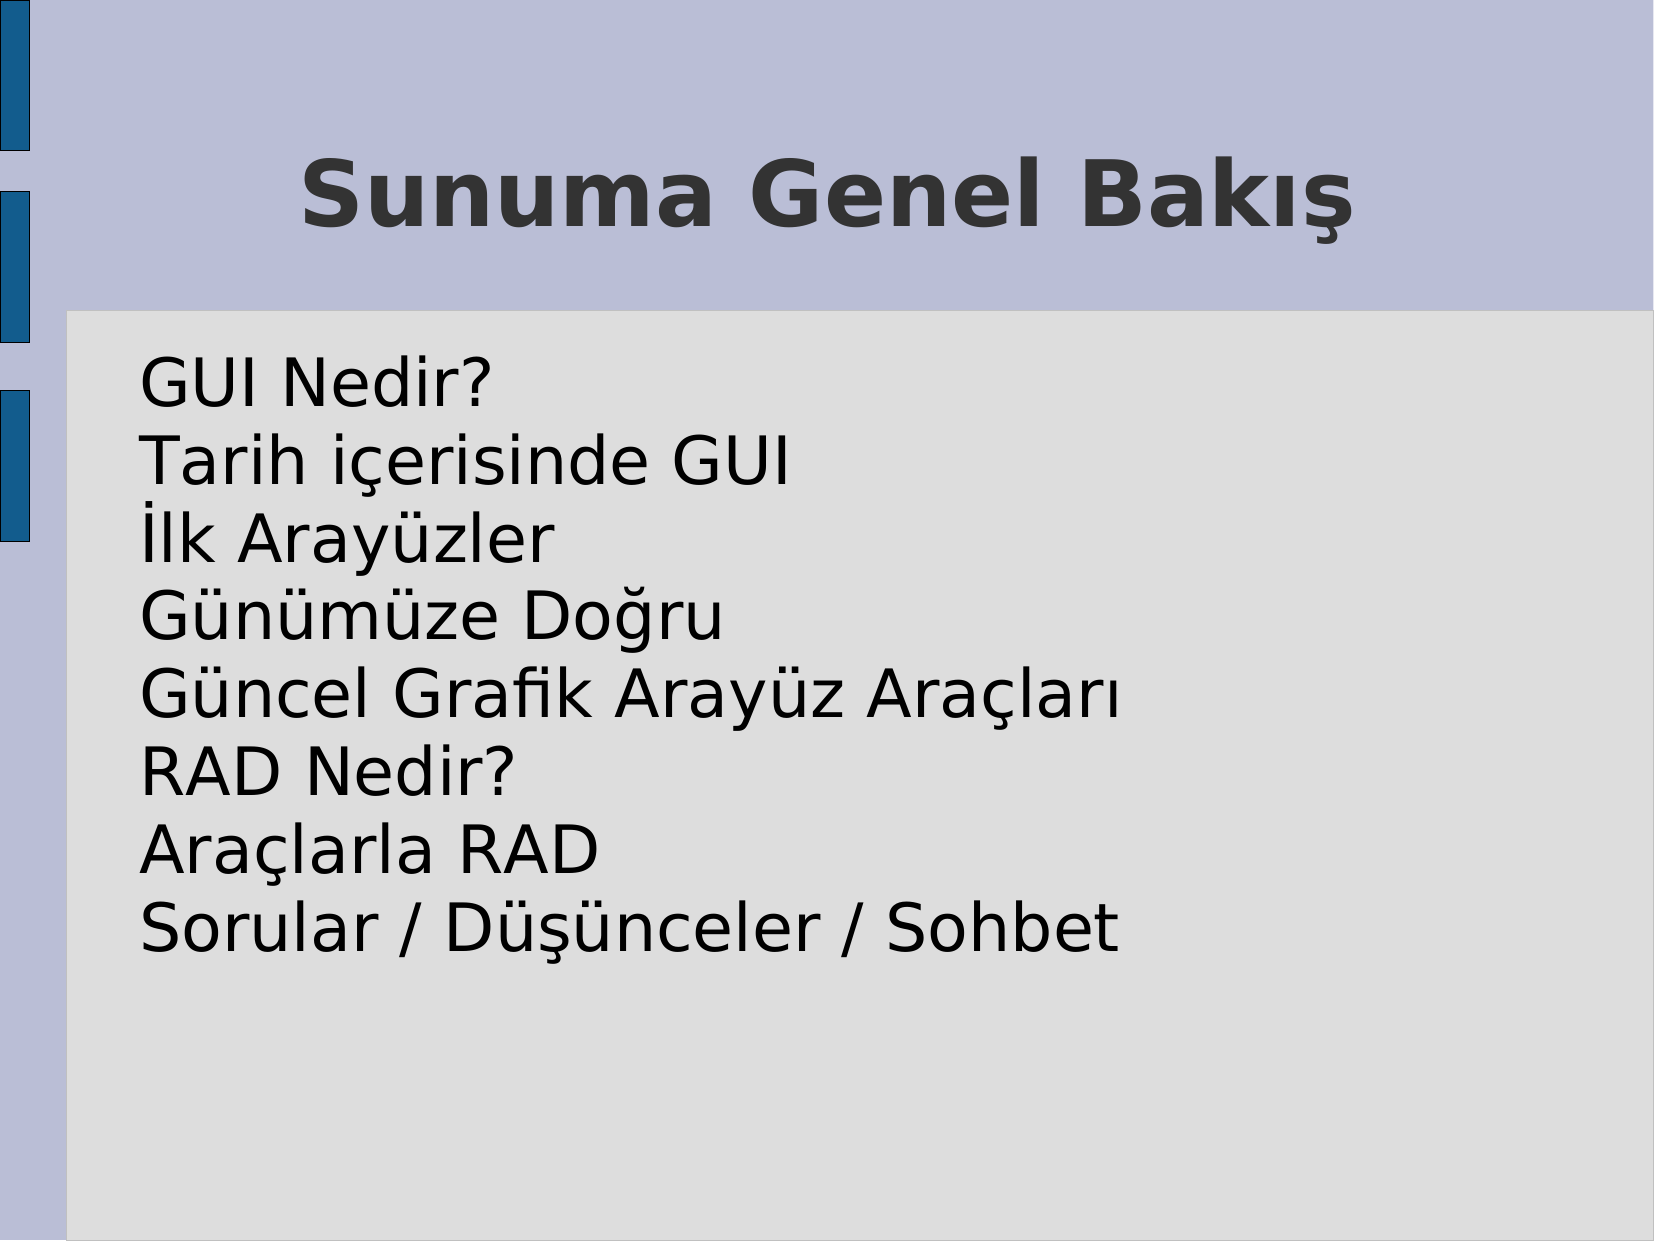

# Sunuma Genel Bakış
GUI Nedir?
Tarih içerisinde GUI
İlk Arayüzler
Günümüze Doğru
Güncel Grafik Arayüz Araçları
RAD Nedir?
Araçlarla RAD
Sorular / Düşünceler / Sohbet